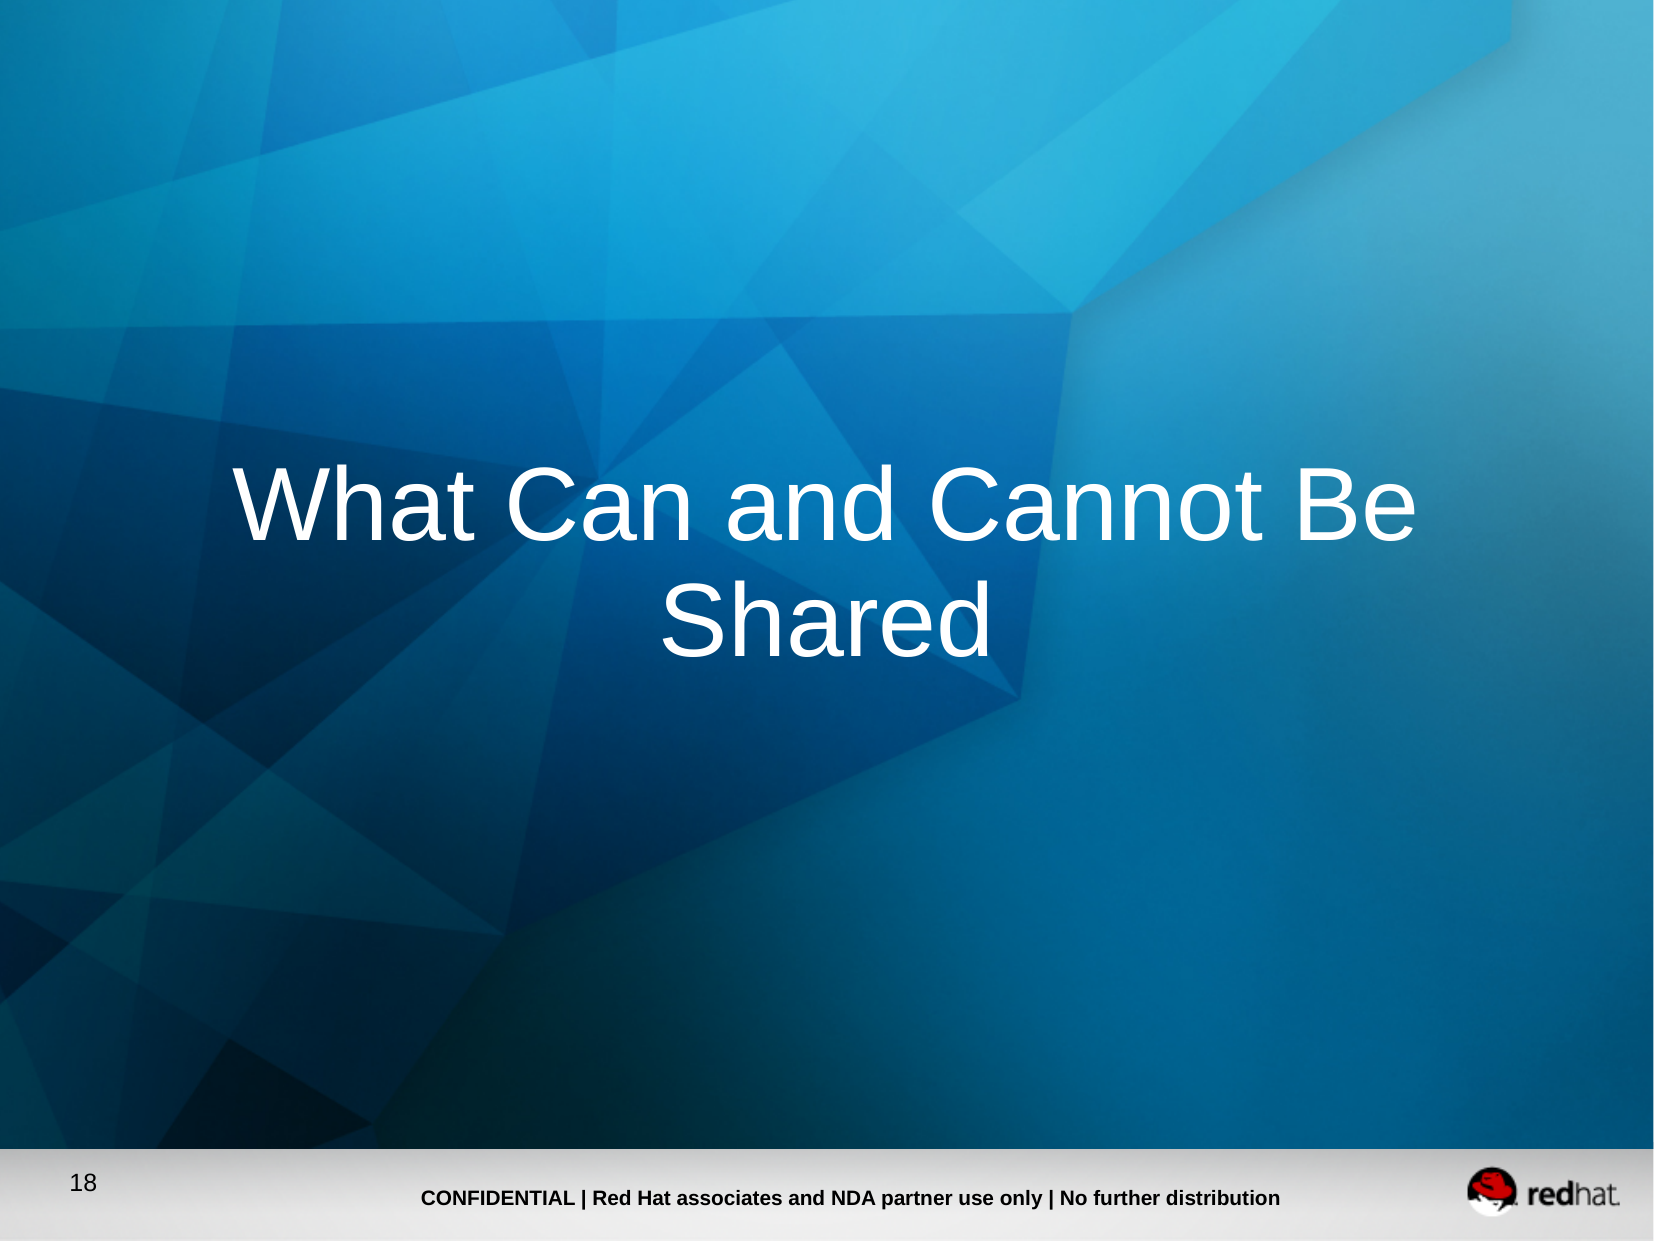

# What Can and Cannot Be Shared